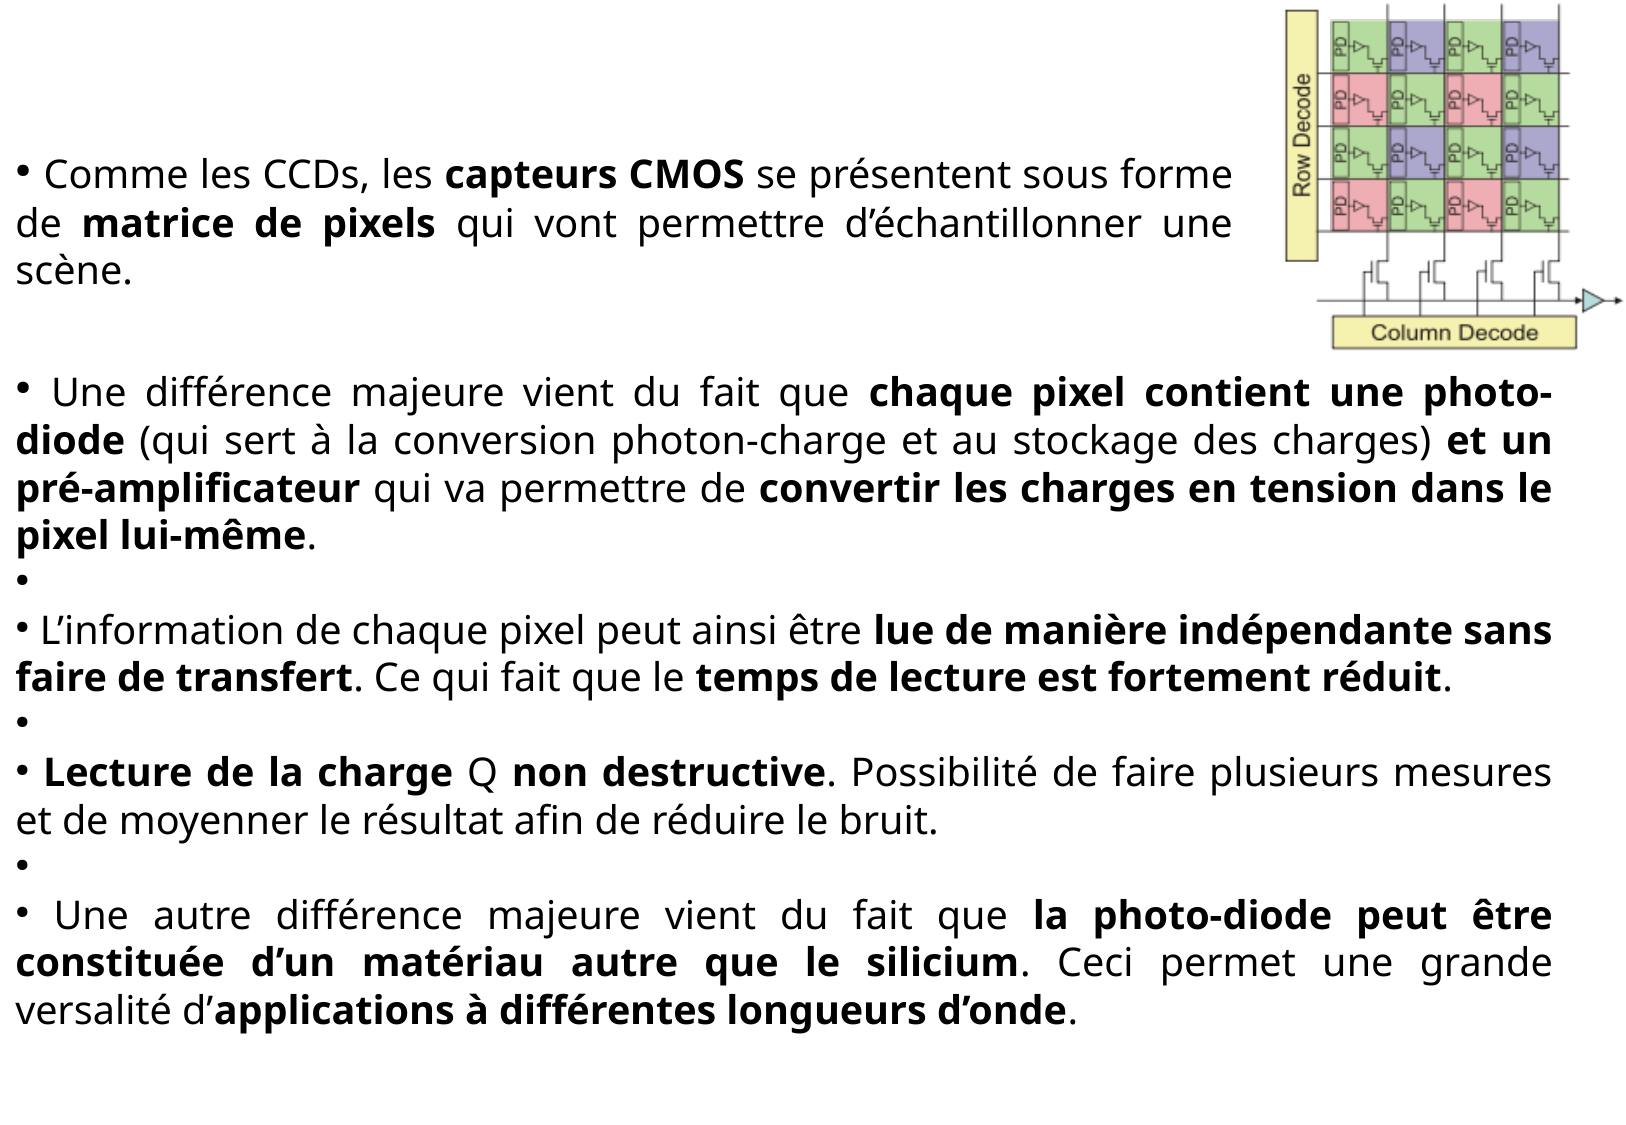

Comme les CCDs, les capteurs CMOS se présentent sous forme de matrice de pixels qui vont permettre d’échantillonner une scène.
 Une différence majeure vient du fait que chaque pixel contient une photo-diode (qui sert à la conversion photon-charge et au stockage des charges) et un pré-amplificateur qui va permettre de convertir les charges en tension dans le pixel lui-même.
 L’information de chaque pixel peut ainsi être lue de manière indépendante sans faire de transfert. Ce qui fait que le temps de lecture est fortement réduit.
 Lecture de la charge Q non destructive. Possibilité de faire plusieurs mesures et de moyenner le résultat afin de réduire le bruit.
 Une autre différence majeure vient du fait que la photo-diode peut être constituée d’un matériau autre que le silicium. Ceci permet une grande versalité d’applications à différentes longueurs d’onde.